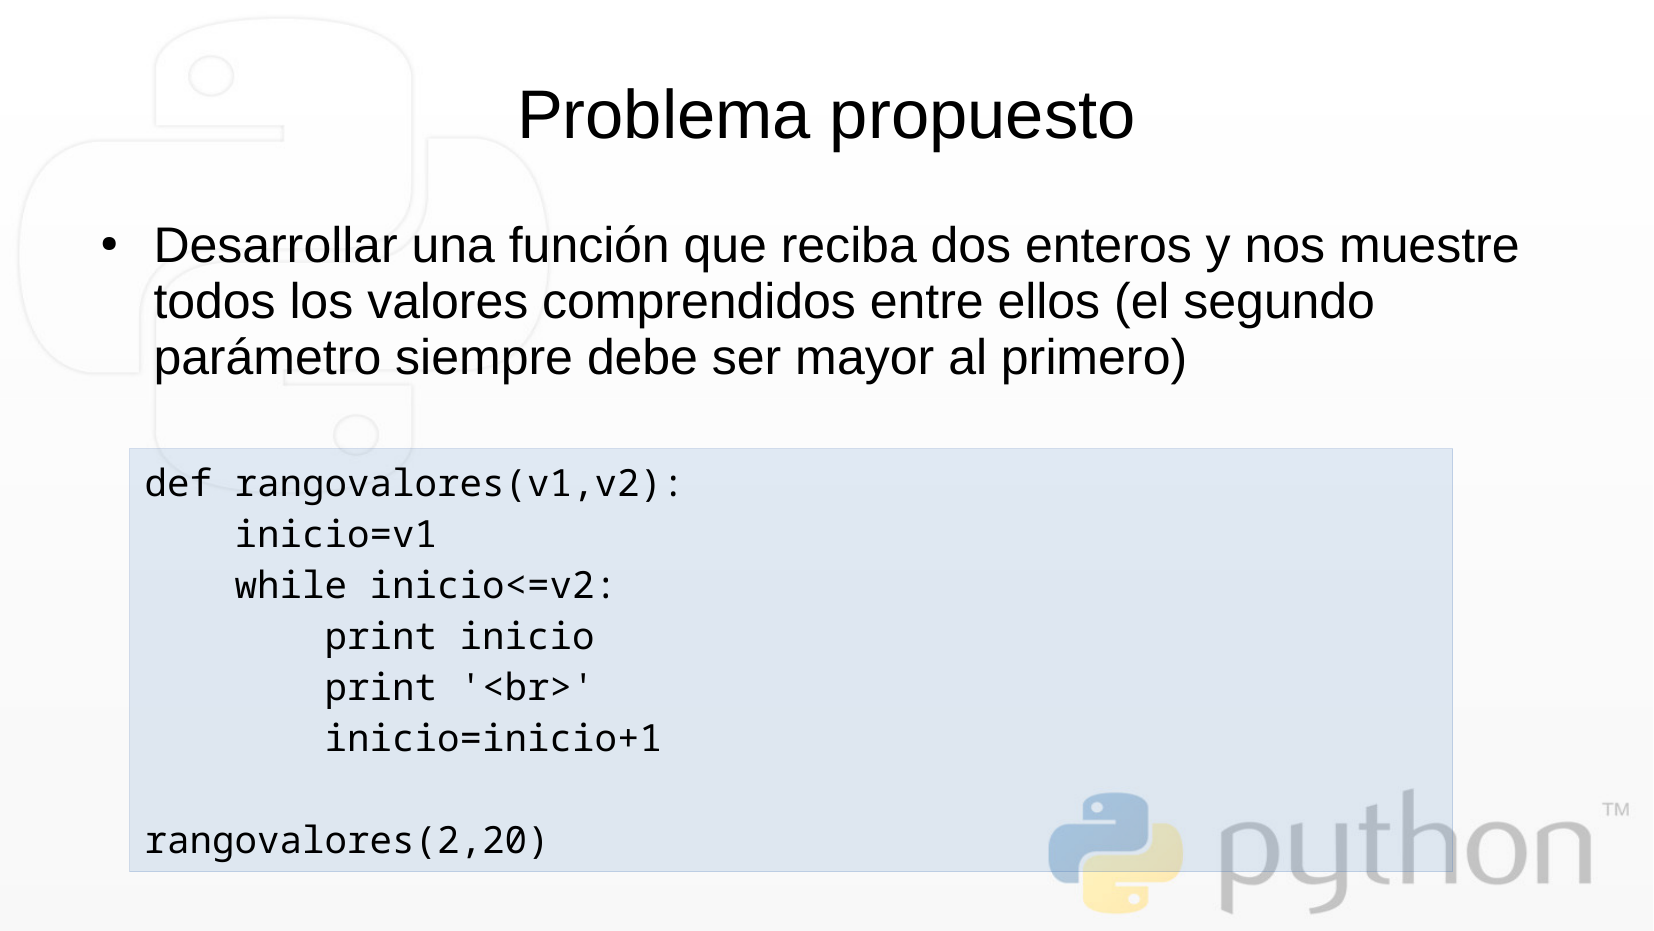

# Problema propuesto
Desarrollar una función que reciba dos enteros y nos muestre todos los valores comprendidos entre ellos (el segundo parámetro siempre debe ser mayor al primero)
def rangovalores(v1,v2):
 inicio=v1
 while inicio<=v2:
 print inicio
 print '<br>'
 inicio=inicio+1
rangovalores(2,20)